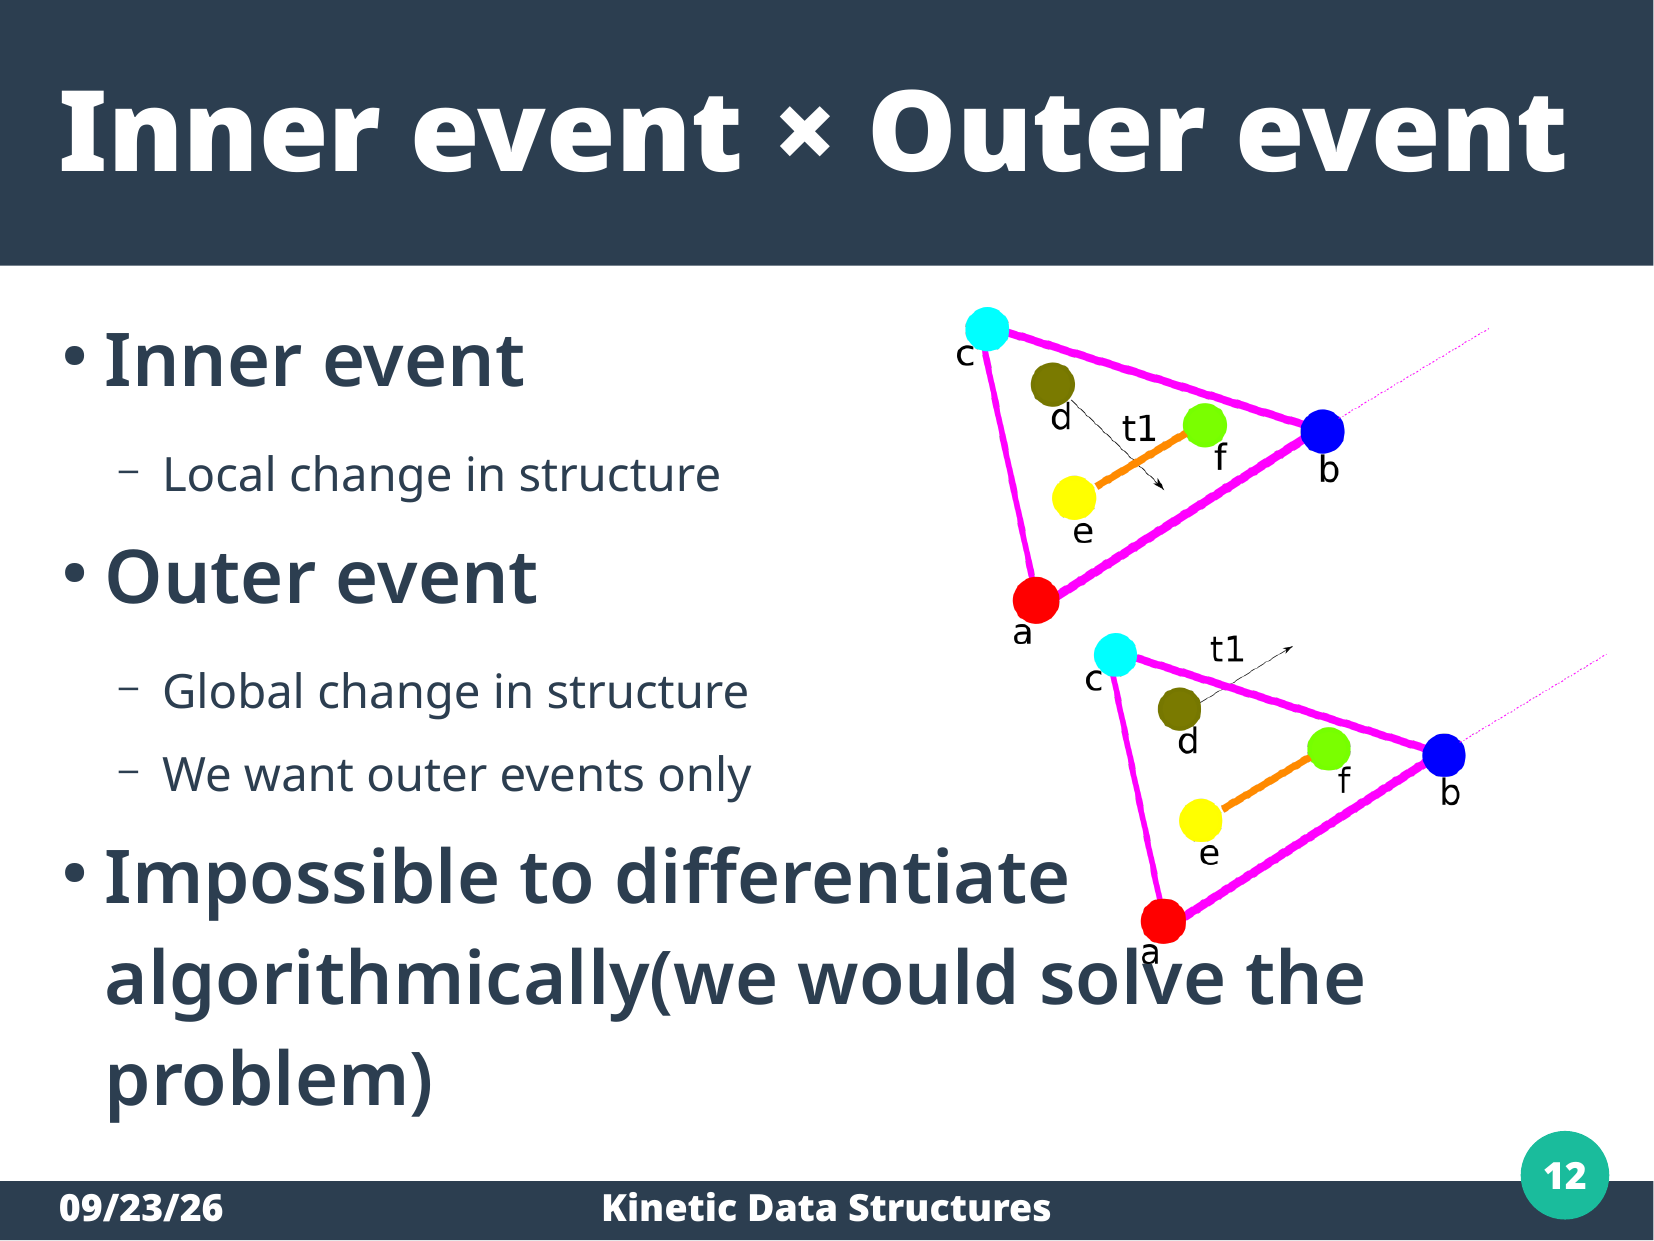

# Inner event × Outer event
Inner event
Local change in structure
Outer event
Global change in structure
We want outer events only
Impossible to differentiate algorithmically(we would solve the problem)
12
Kinetic Data Structures